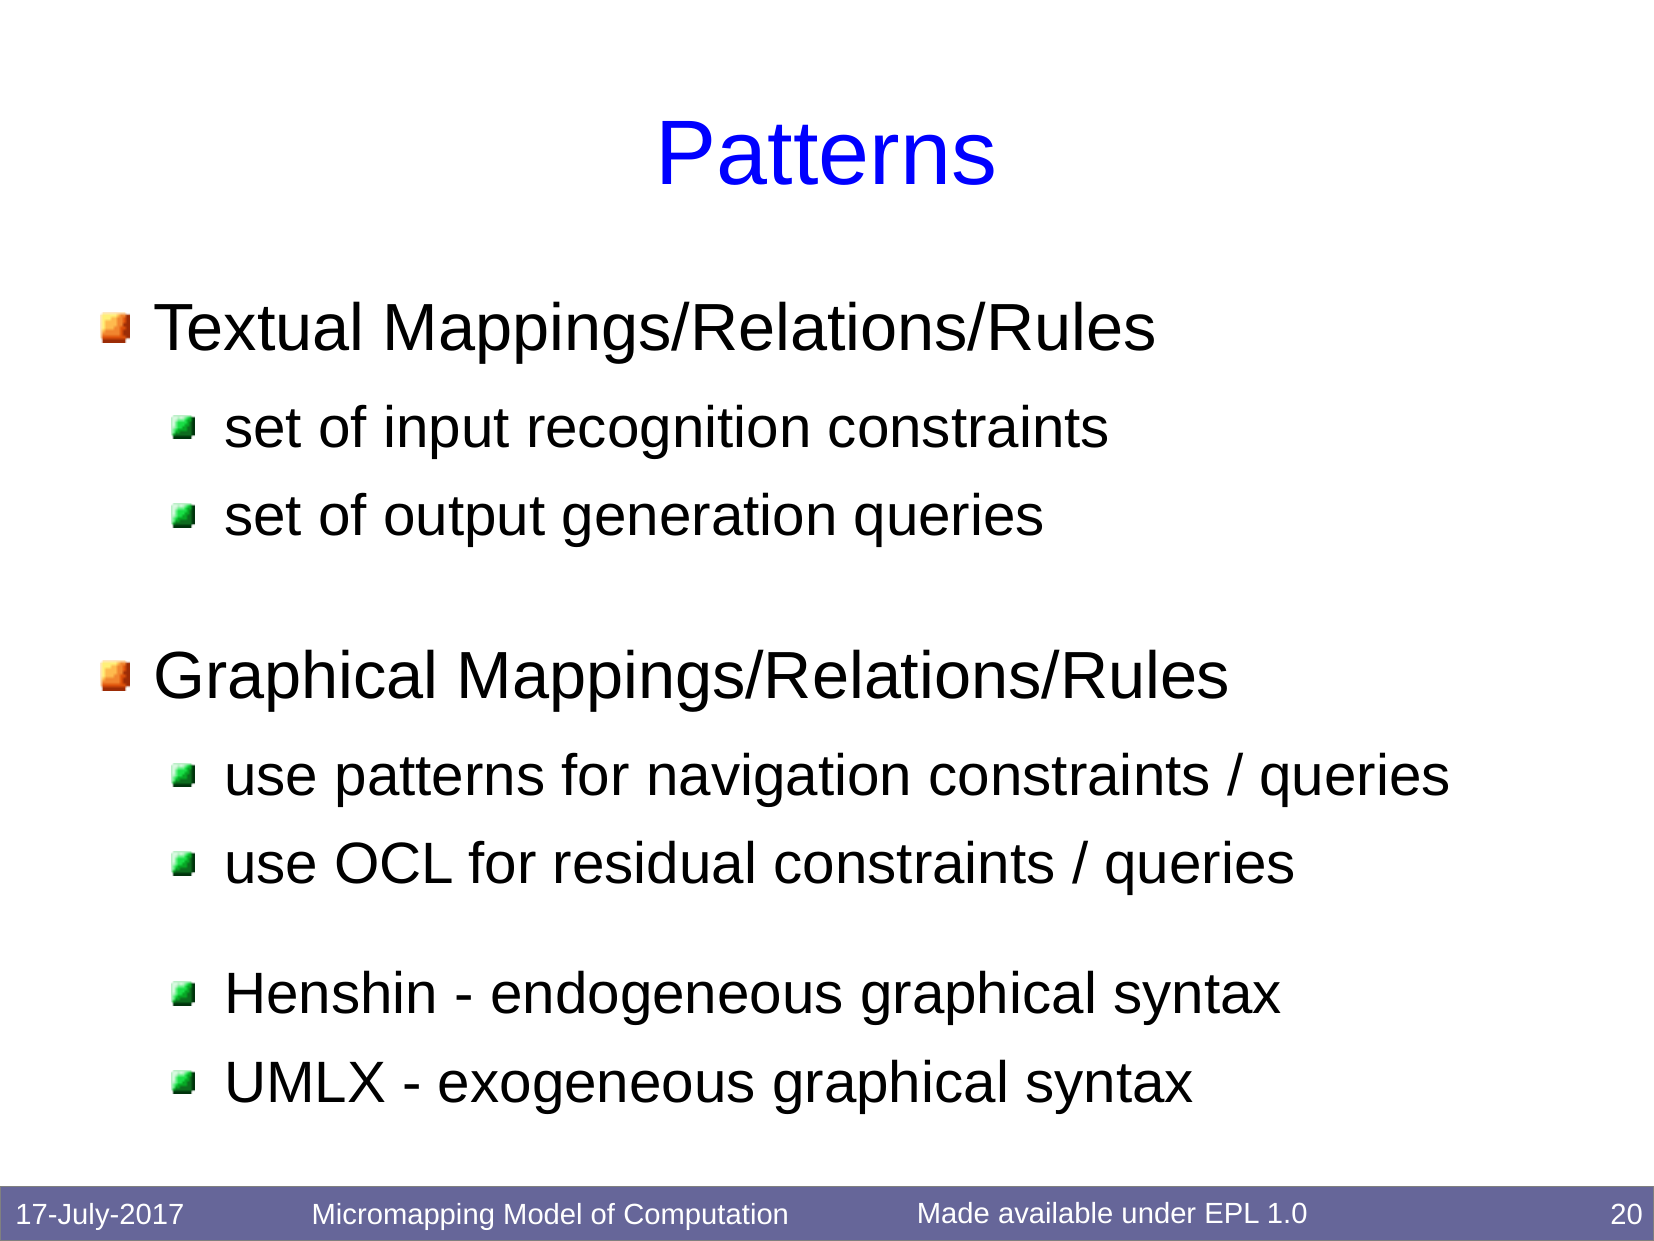

# Patterns
Textual Mappings/Relations/Rules
set of input recognition constraints
set of output generation queries
Graphical Mappings/Relations/Rules
use patterns for navigation constraints / queries
use OCL for residual constraints / queries
Henshin - endogeneous graphical syntax
UMLX - exogeneous graphical syntax
17-July-2017
Micromapping Model of Computation
20